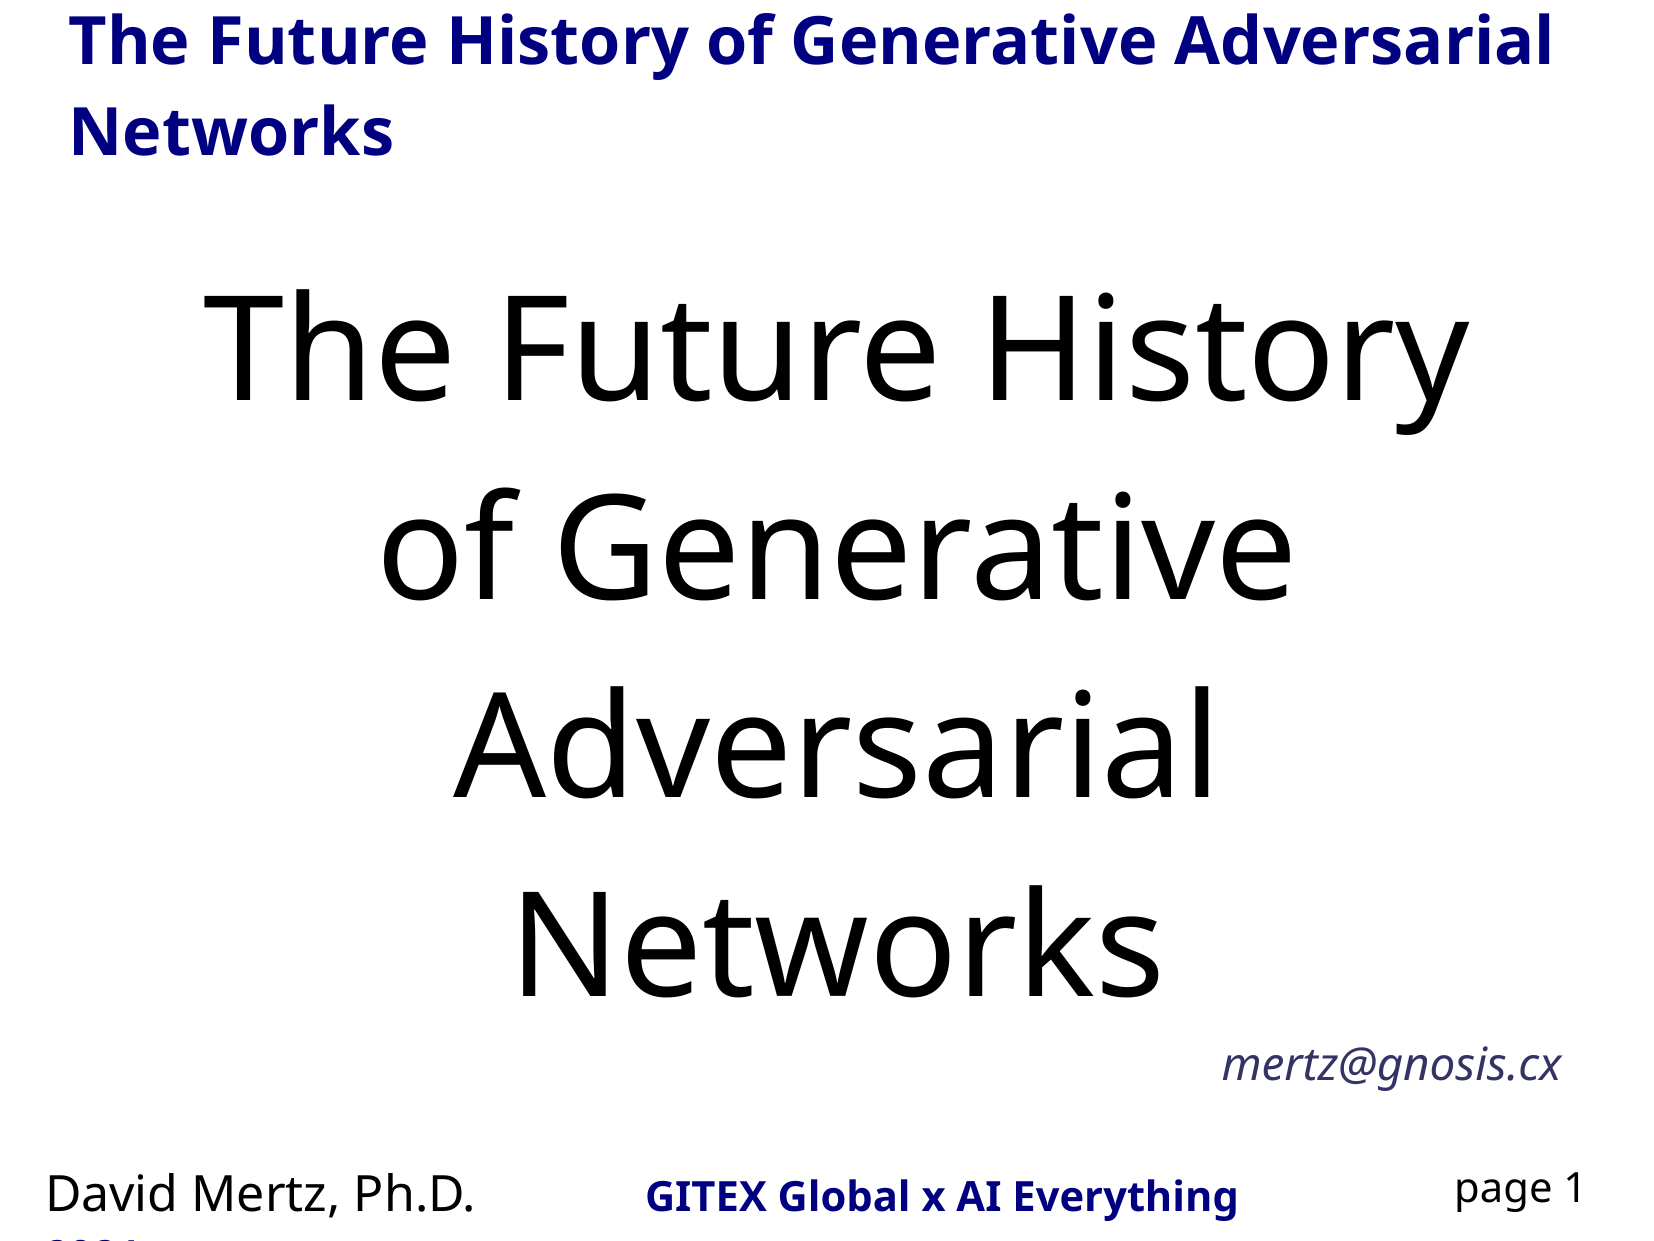

# The Future History of Generative Adversarial Networks
mertz@gnosis.cx